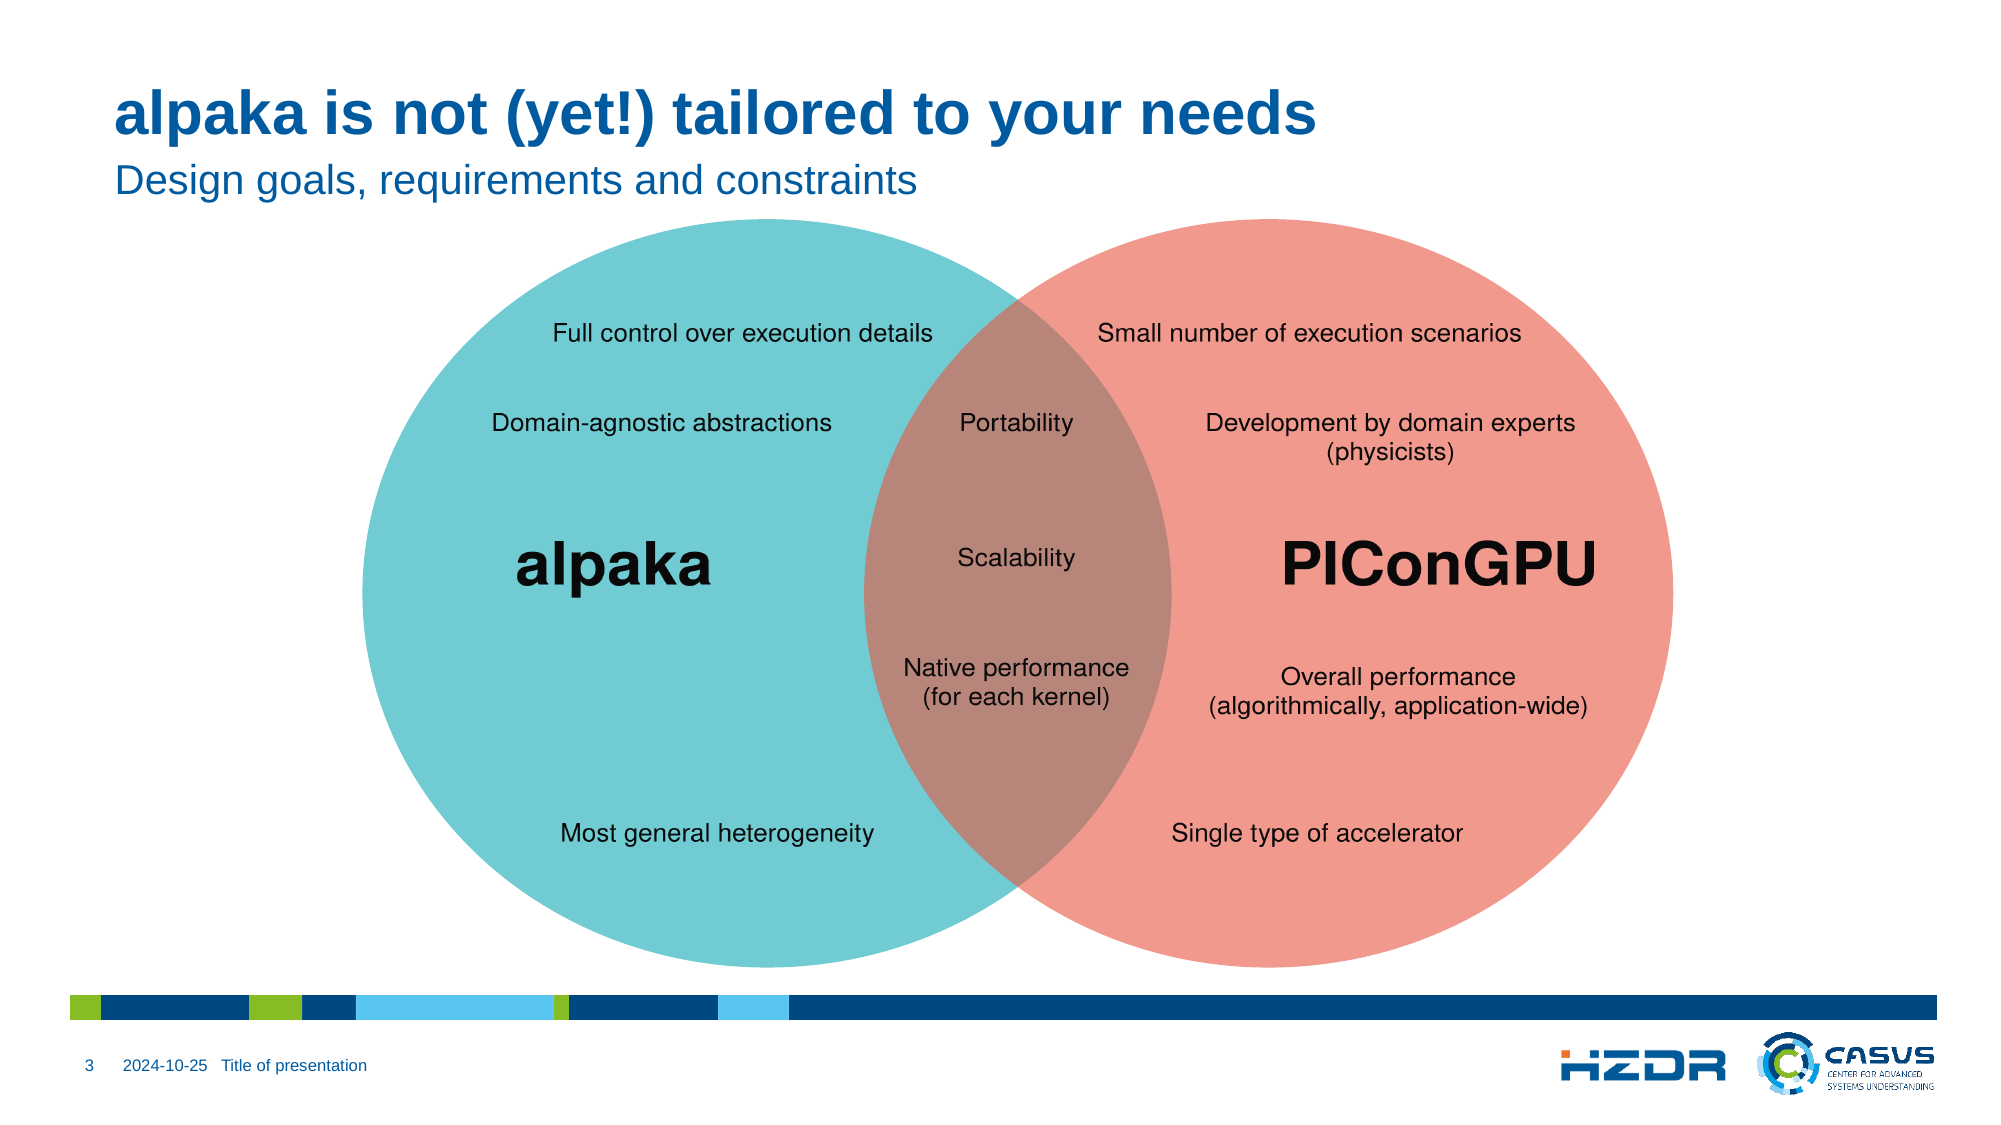

# alpaka is not (yet!) tailored to your needs
Design goals, requirements and constraints
3
2024-10-25
Title of presentation